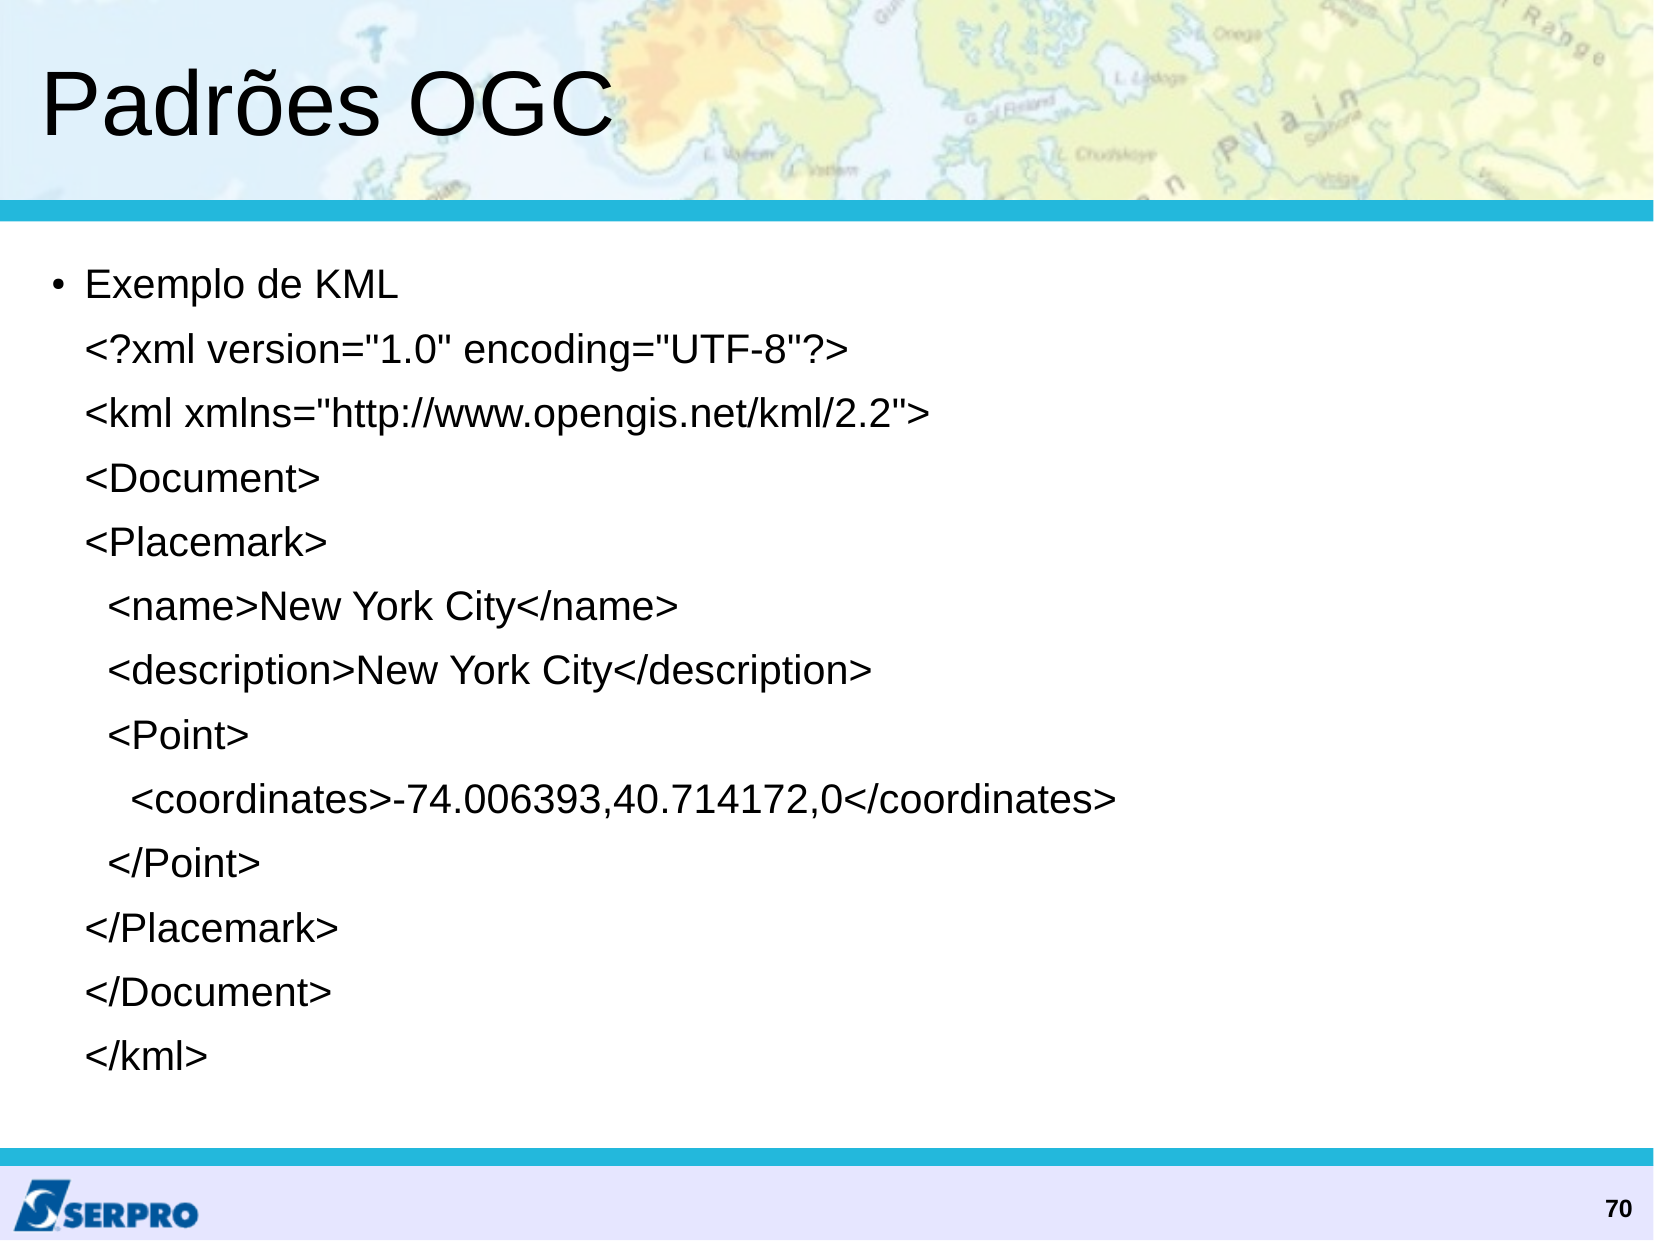

# Padrões OGC
Exemplo de KML
<?xml version="1.0" encoding="UTF-8"?>
<kml xmlns="http://www.opengis.net/kml/2.2">
<Document>
<Placemark>
 <name>New York City</name>
 <description>New York City</description>
 <Point>
 <coordinates>-74.006393,40.714172,0</coordinates>
 </Point>
</Placemark>
</Document>
</kml>
70